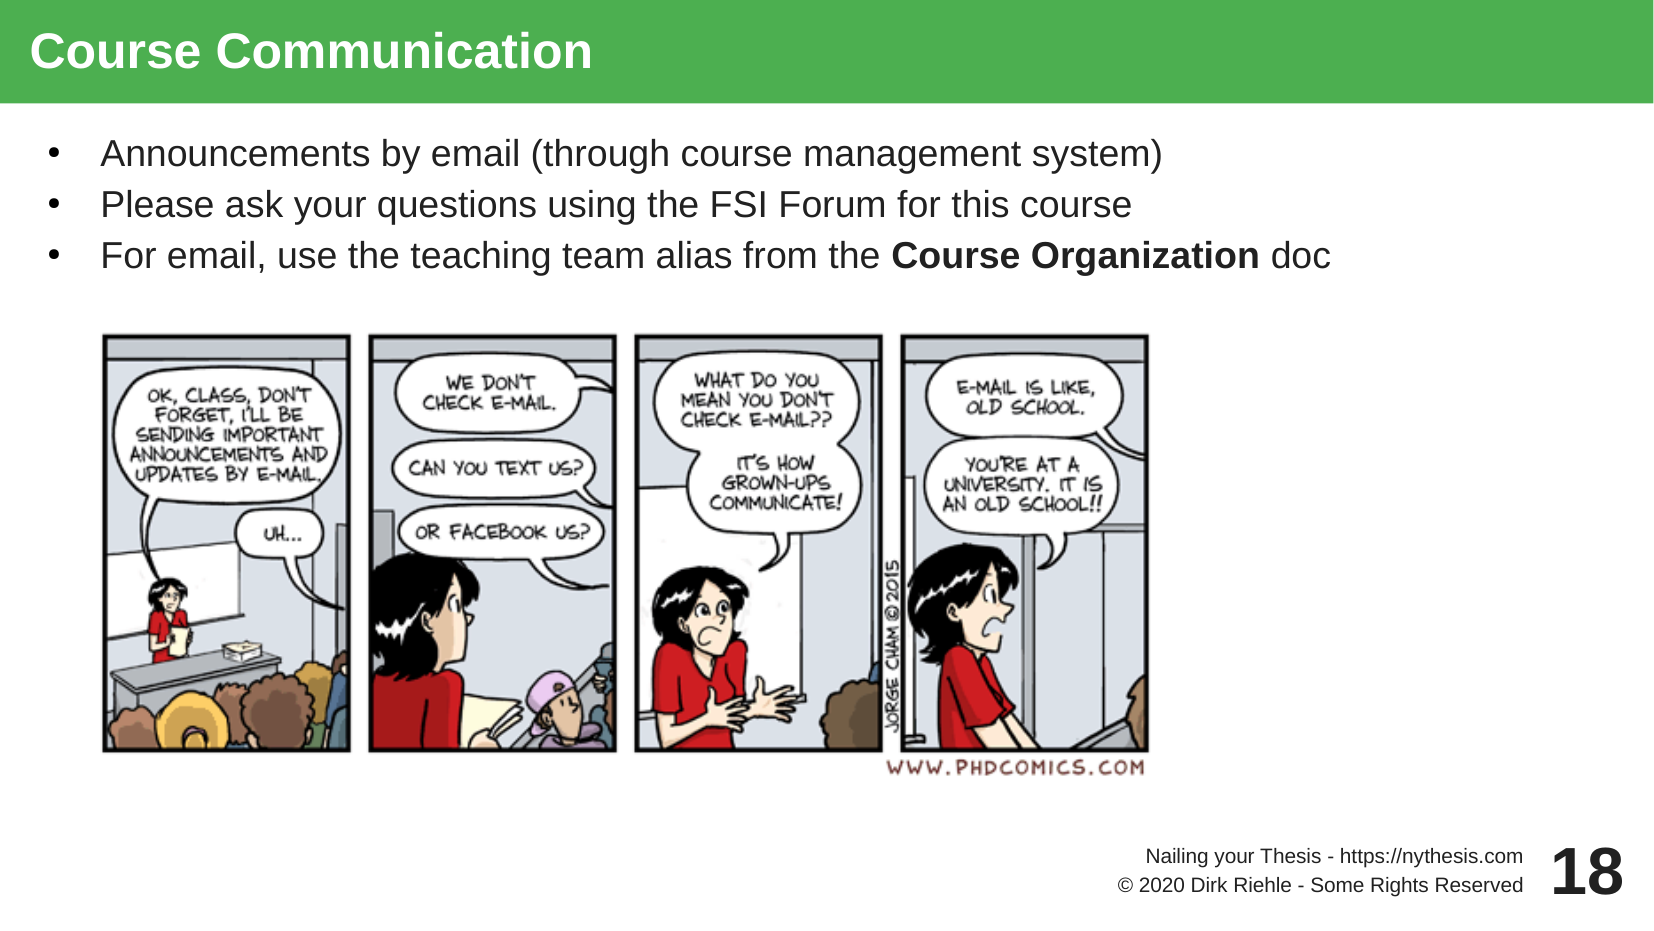

# Course Communication
Announcements by email (through course management system)
Please ask your questions using the FSI Forum for this course
For email, use the teaching team alias from the Course Organization doc
Nailing your Thesis - https://nythesis.com
18
© 2020 Dirk Riehle - Some Rights Reserved